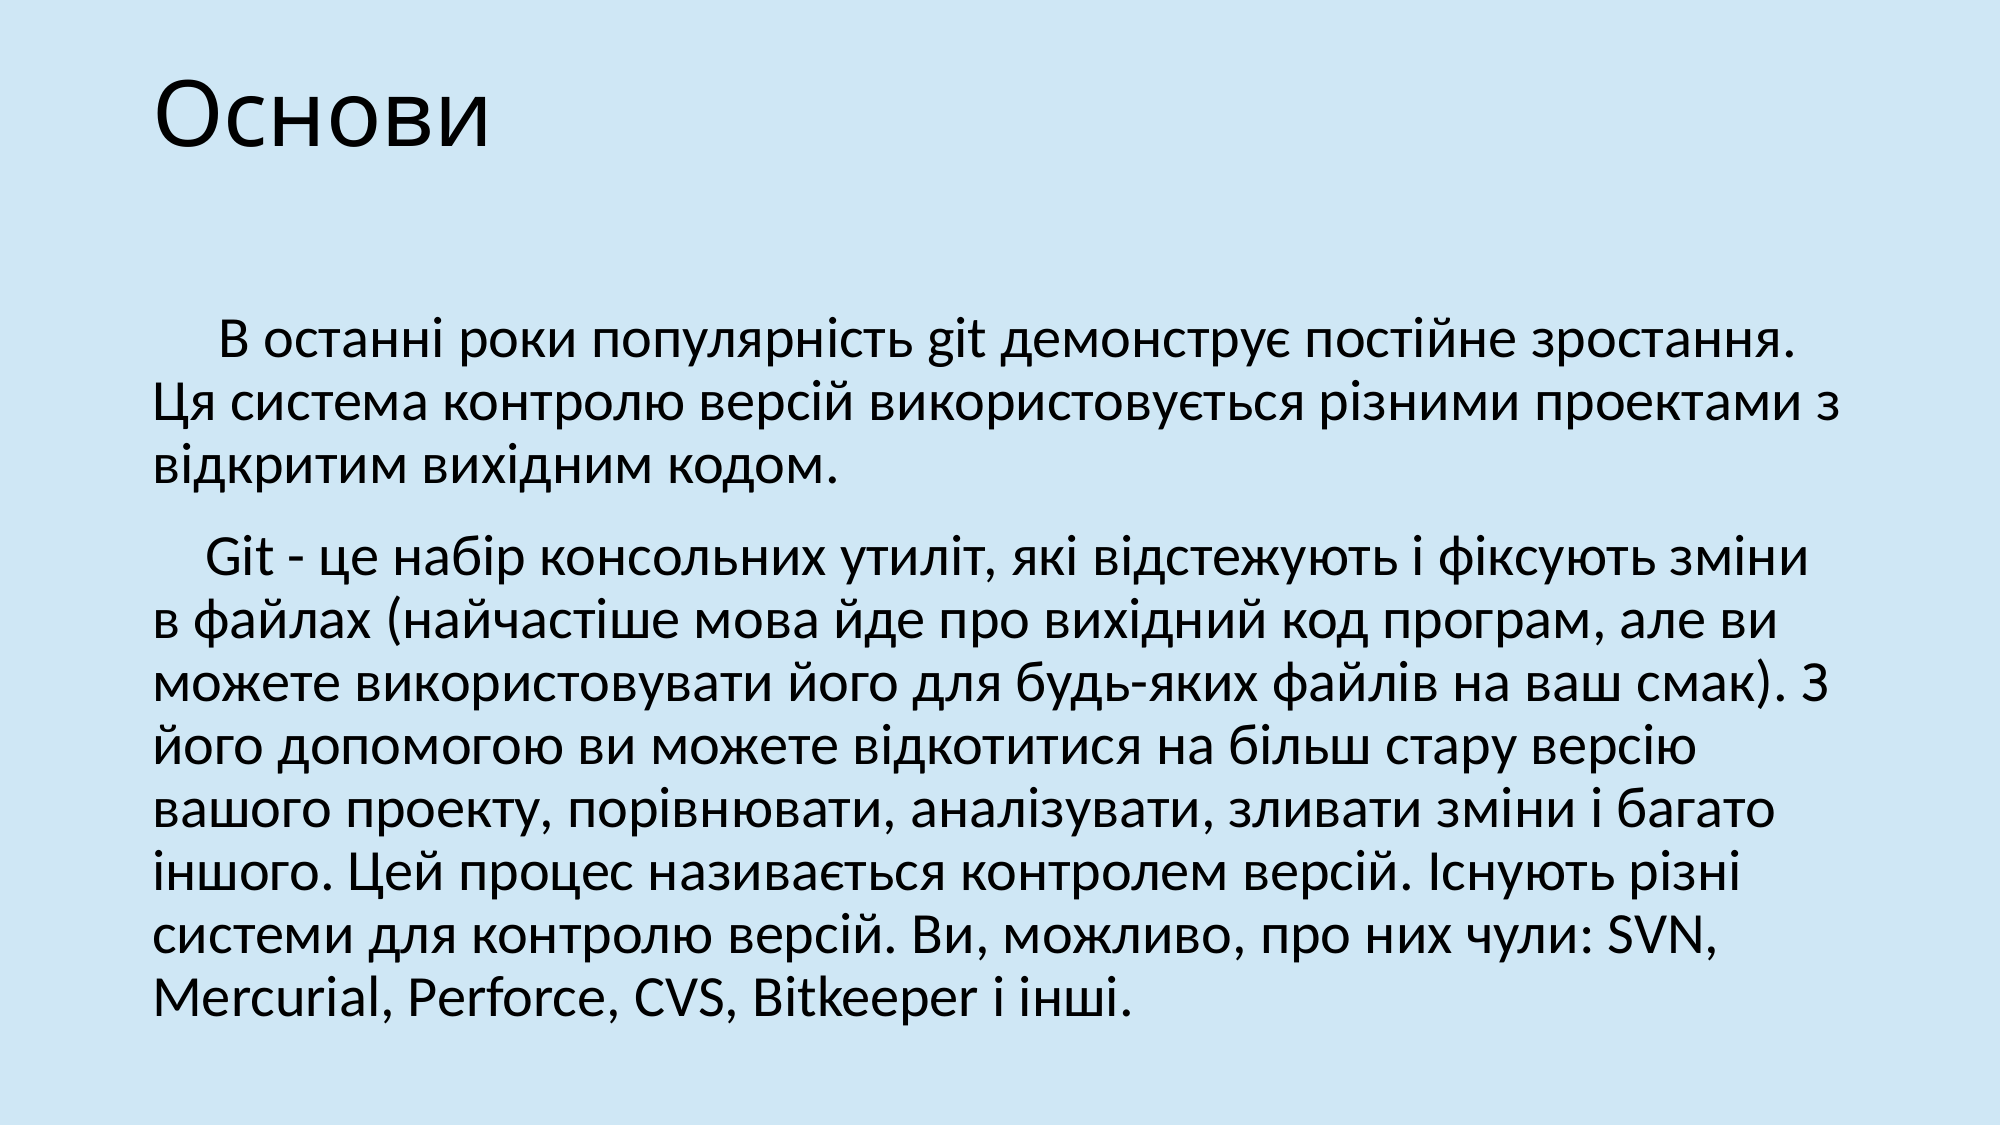

# Основи
 В останні роки популярність git демонструє постійне зростання. Ця система контролю версій використовується різними проектами з відкритим вихідним кодом.
 Git - це набір консольних утиліт, які відстежують і фіксують зміни в файлах (найчастіше мова йде про вихідний код програм, але ви можете використовувати його для будь-яких файлів на ваш смак). З його допомогою ви можете відкотитися на більш стару версію вашого проекту, порівнювати, аналізувати, зливати зміни і багато іншого. Цей процес називається контролем версій. Існують різні системи для контролю версій. Ви, можливо, про них чули: SVN, Mercurial, Perforce, CVS, Bitkeeper і інші.